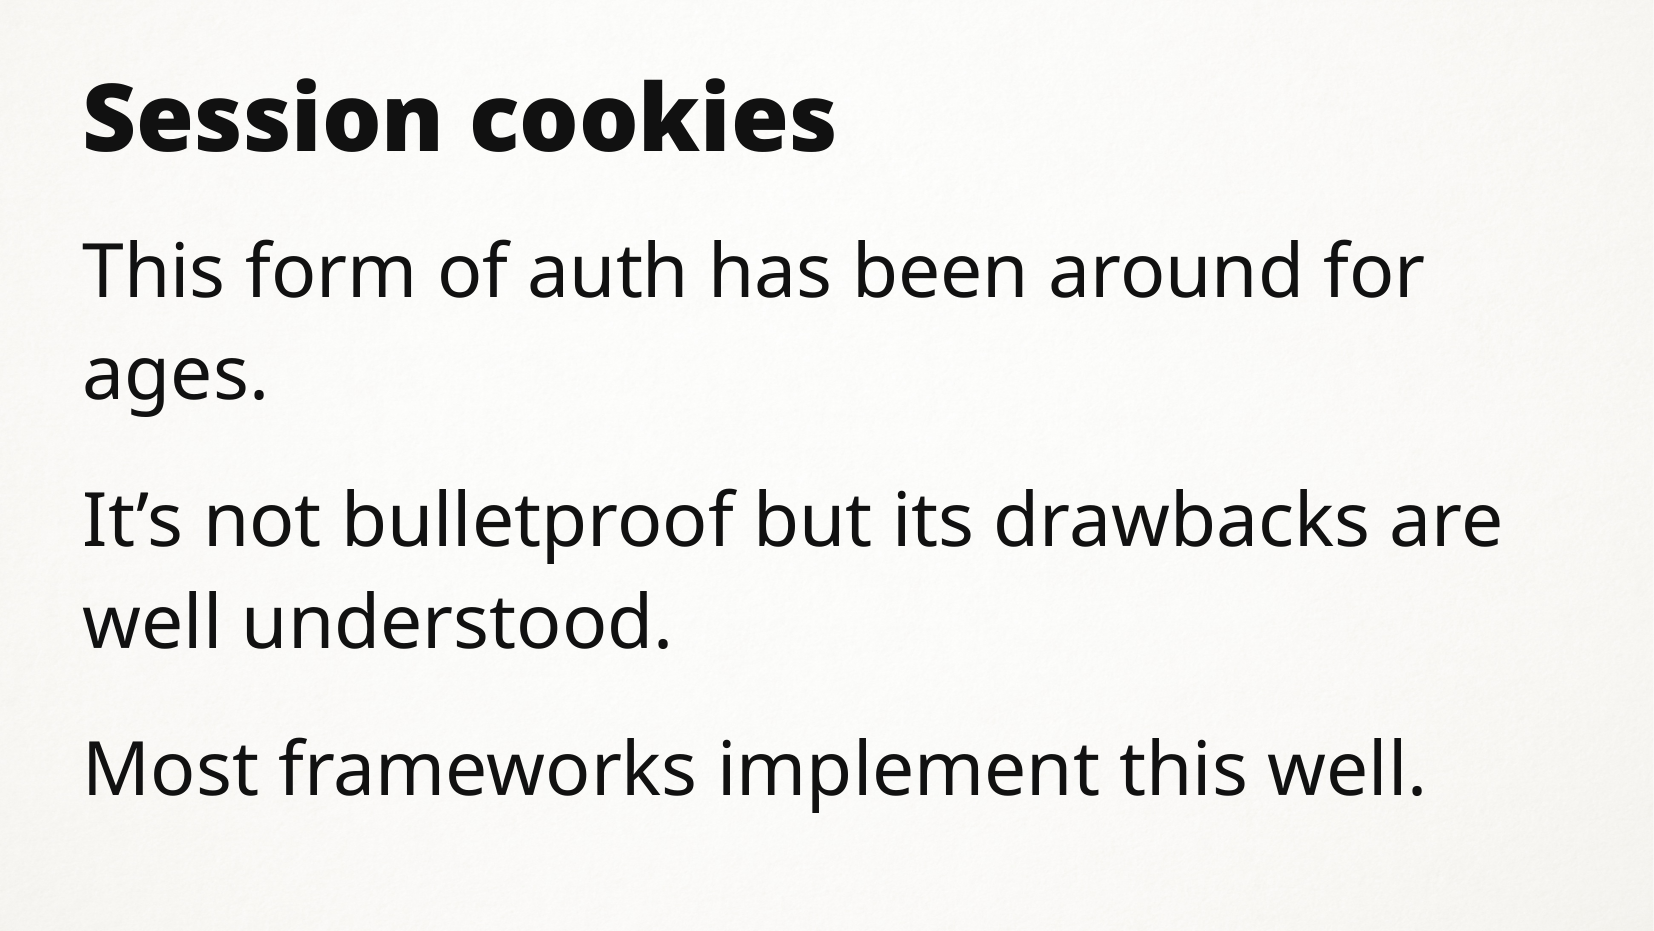

# Session cookies
This form of auth has been around for ages.
It’s not bulletproof but its drawbacks are well understood.
Most frameworks implement this well.